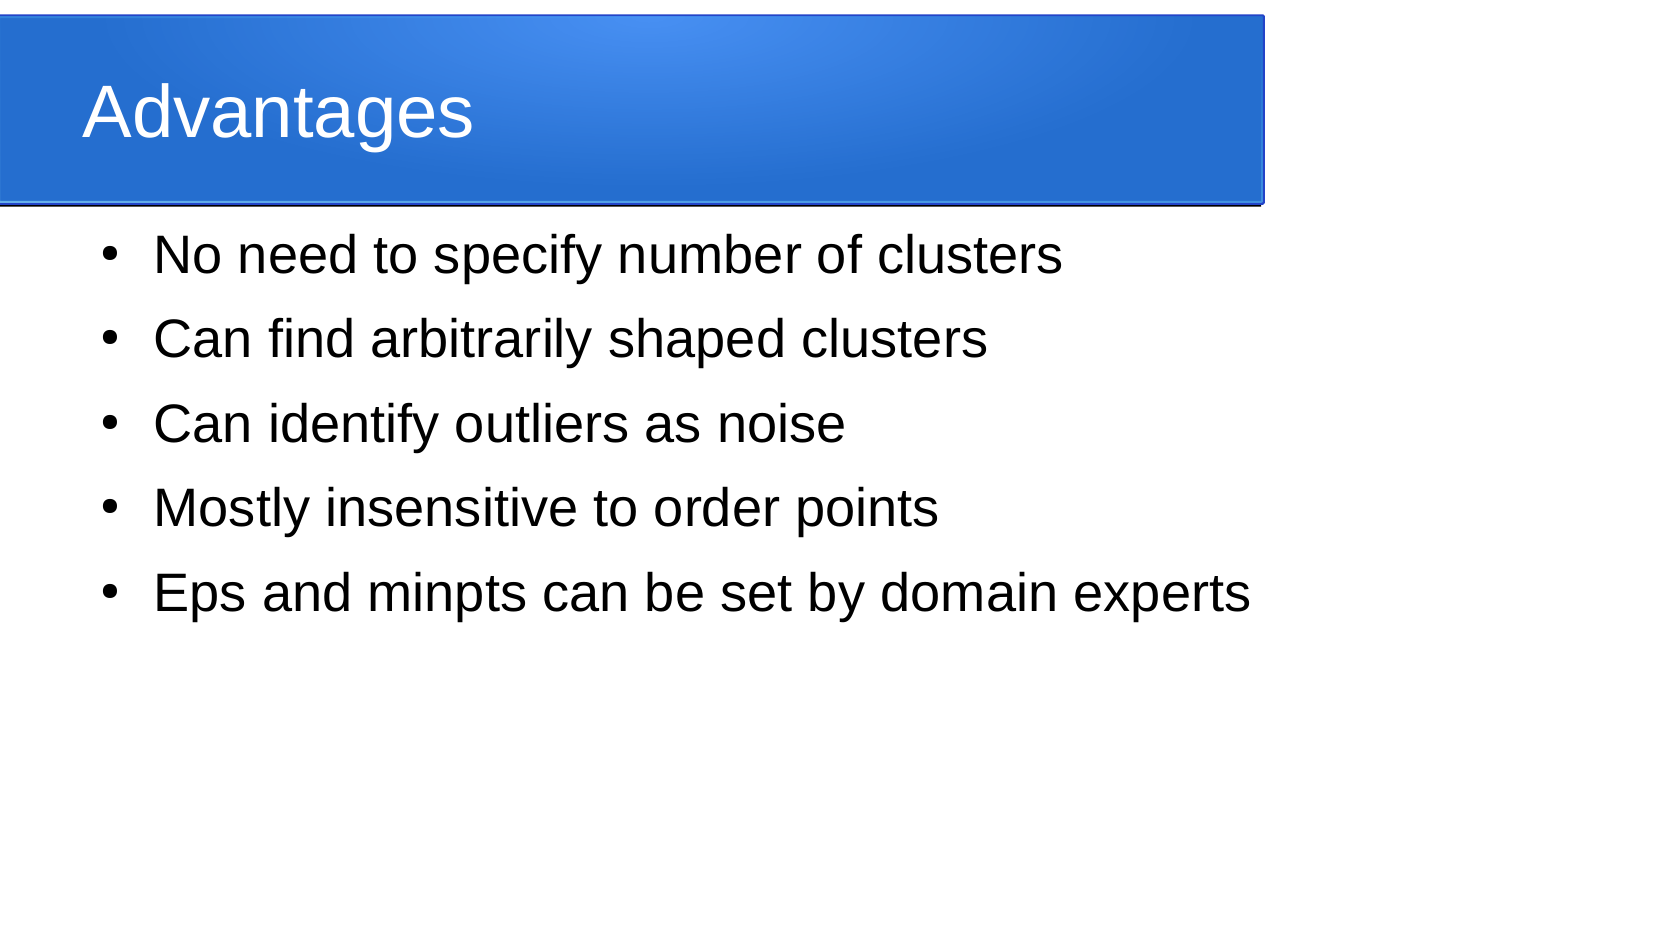

# Advantages
No need to specify number of clusters
Can find arbitrarily shaped clusters
Can identify outliers as noise
Mostly insensitive to order points
Eps and minpts can be set by domain experts